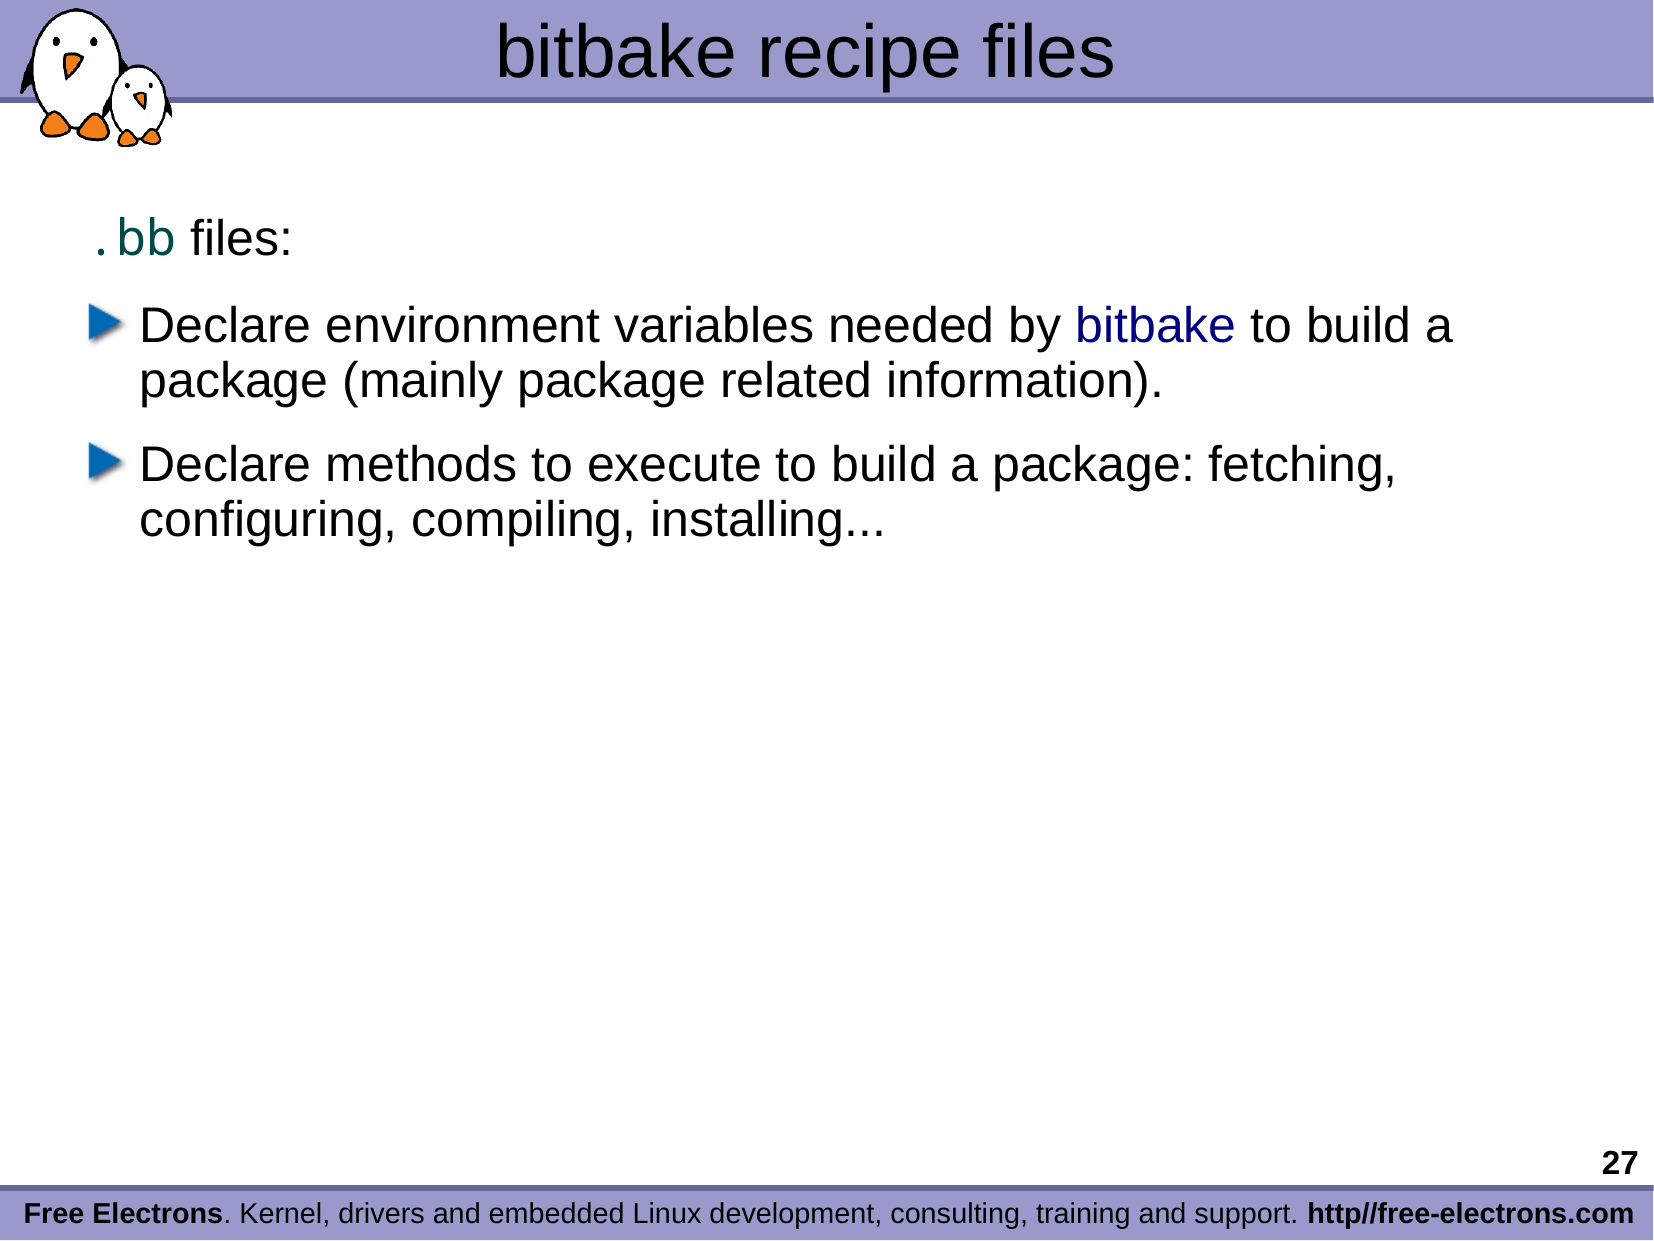

# bitbake recipe files
.bb files:
Declare environment variables needed by bitbake to build a package (mainly package related information).
Declare methods to execute to build a package: fetching, configuring, compiling, installing...